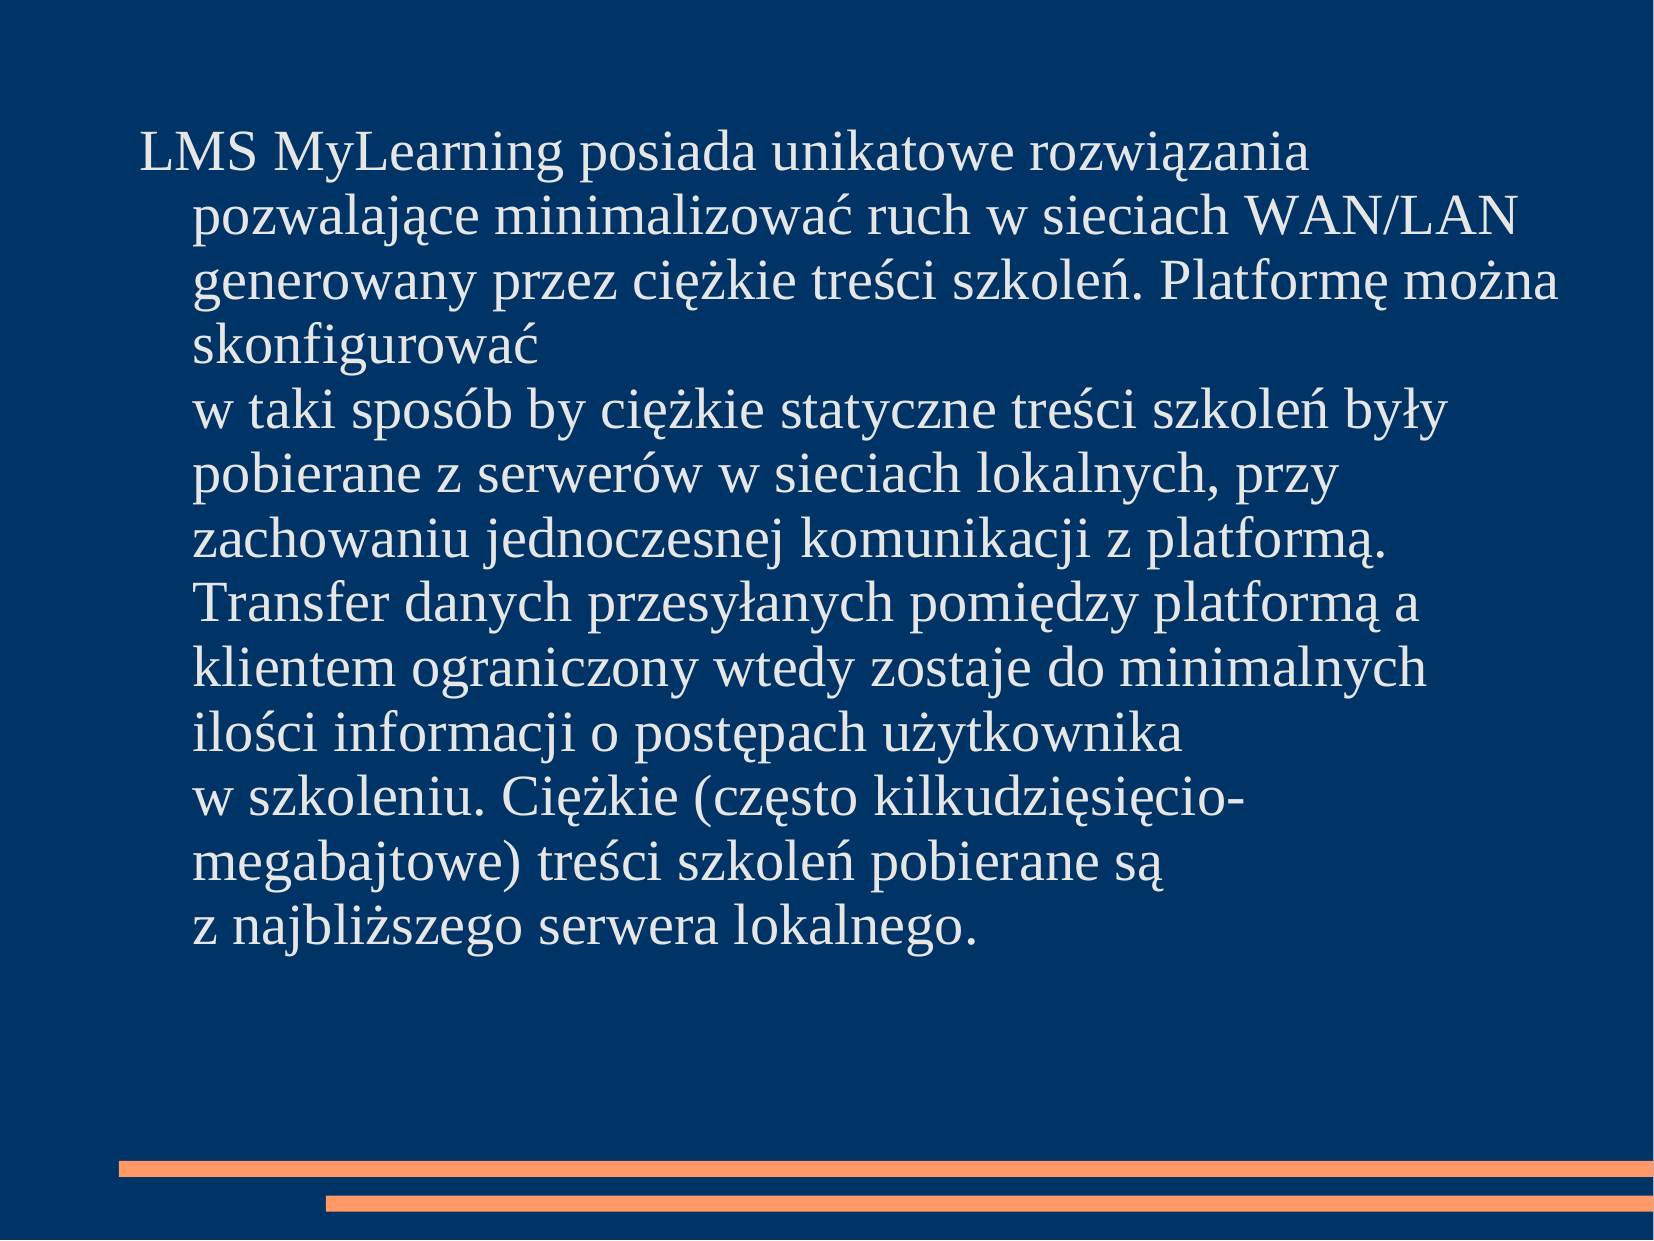

#
LMS MyLearning posiada unikatowe rozwiązania pozwalające minimalizować ruch w sieciach WAN/LAN generowany przez ciężkie treści szkoleń. Platformę można skonfigurować
w taki sposób by ciężkie statyczne treści szkoleń były pobierane z serwerów w sieciach lokalnych, przy zachowaniu jednoczesnej komunikacji z platformą. Transfer danych przesyłanych pomiędzy platformą a klientem ograniczony wtedy zostaje do minimalnych ilości informacji o postępach użytkownika
w szkoleniu. Ciężkie (często kilkudzięsięcio- megabajtowe) treści szkoleń pobierane są
z najbliższego serwera lokalnego.